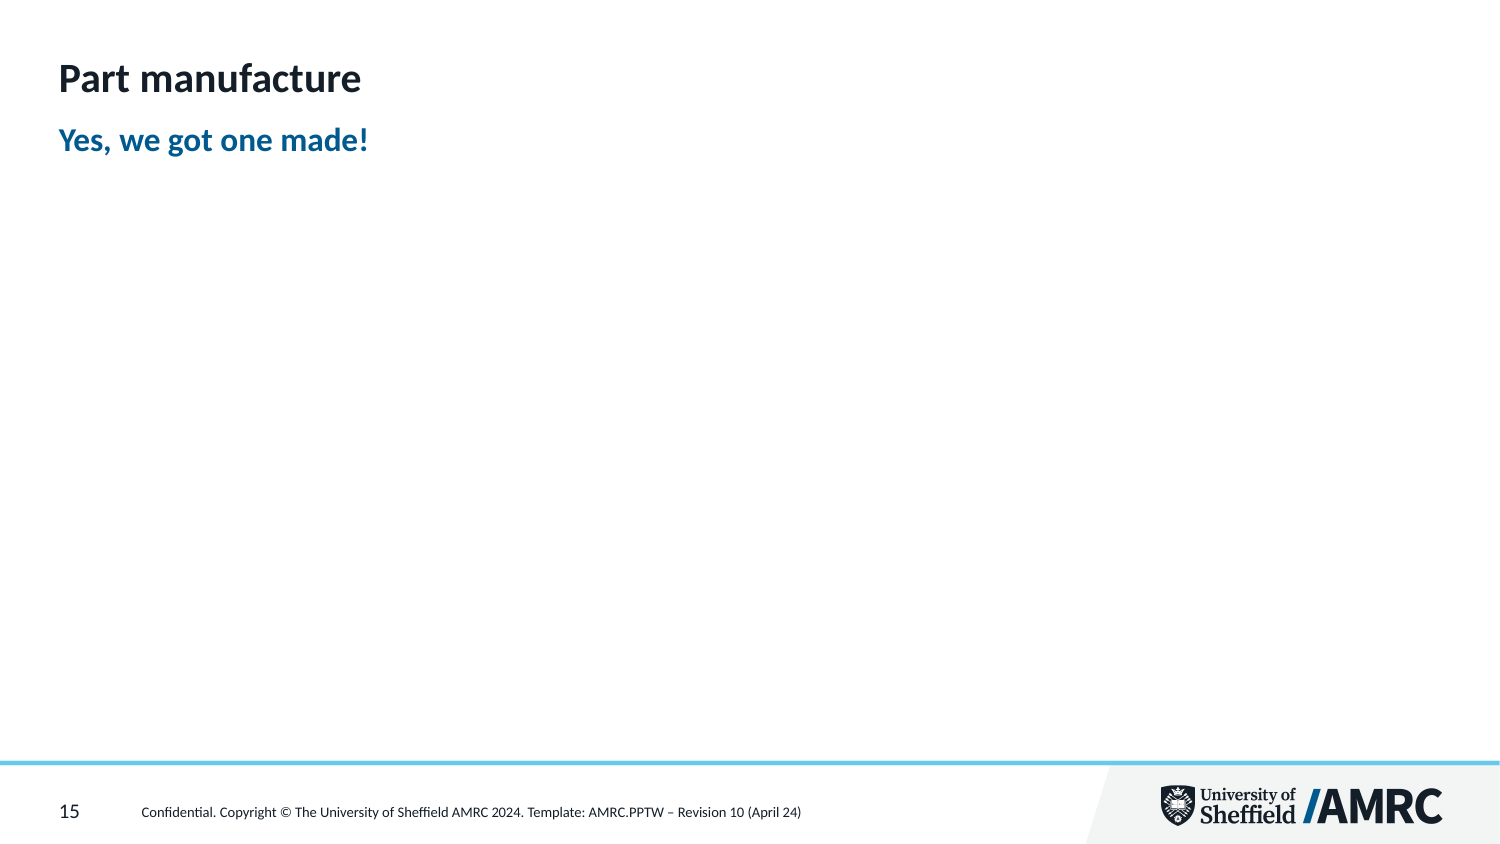

# Part manufacture
Yes, we got one made!
15